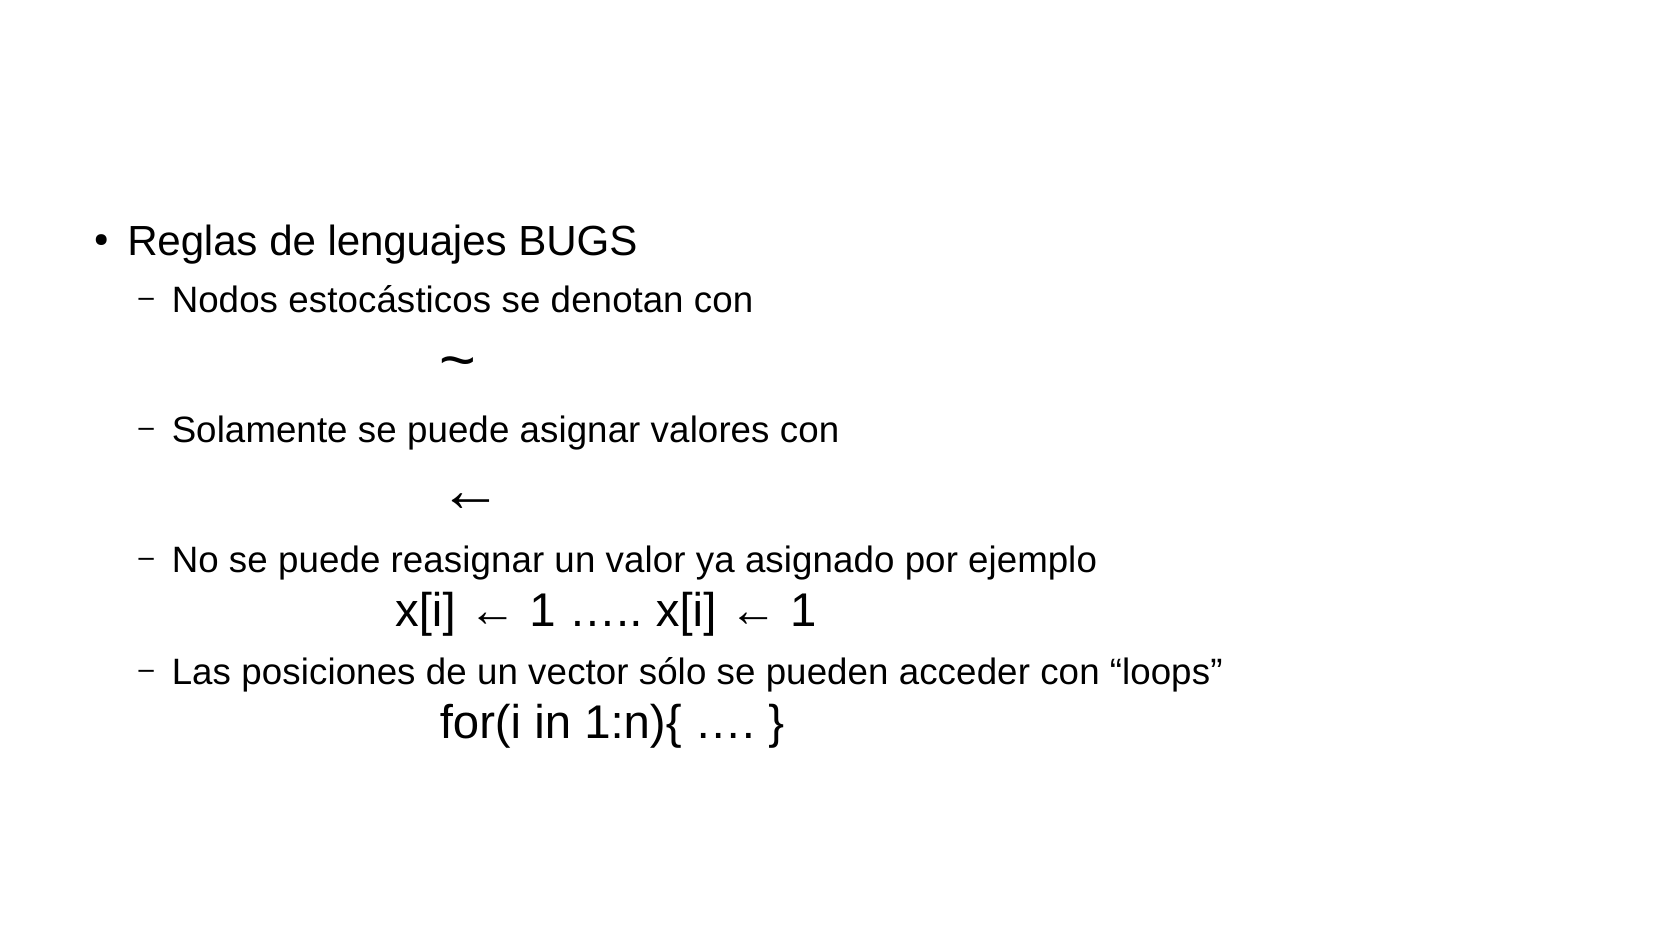

#
Reglas de lenguajes BUGS
Nodos estocásticos se denotan con
~
Solamente se puede asignar valores con
←
No se puede reasignar un valor ya asignado por ejemplo
x[i] ← 1 ….. x[i] ← 1
Las posiciones de un vector sólo se pueden acceder con “loops”
for(i in 1:n){ …. }